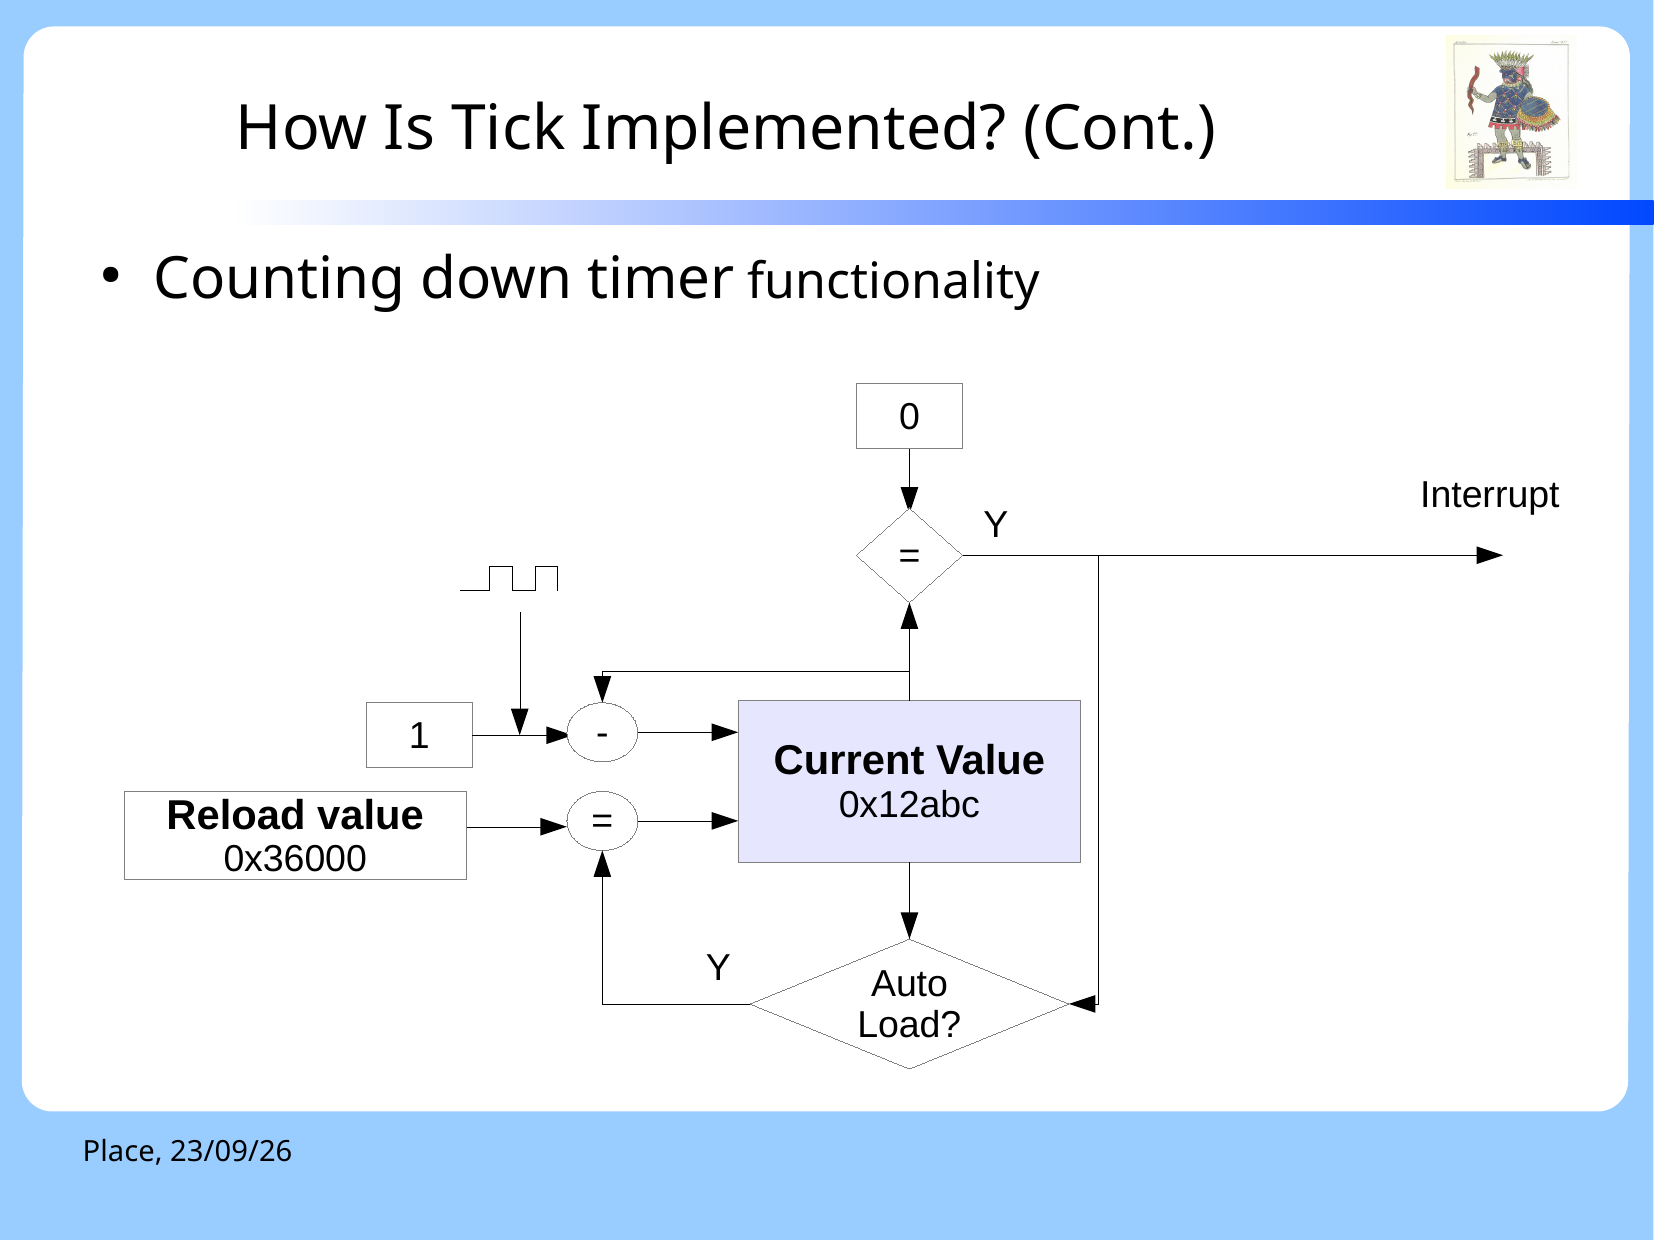

# How Is Tick Implemented? (Cont.)
Counting down timer functionality
0
Interrupt
Y
=
Current Value
0x12abc
1
-
Reload value
0x36000
=
Y
Auto
Load?